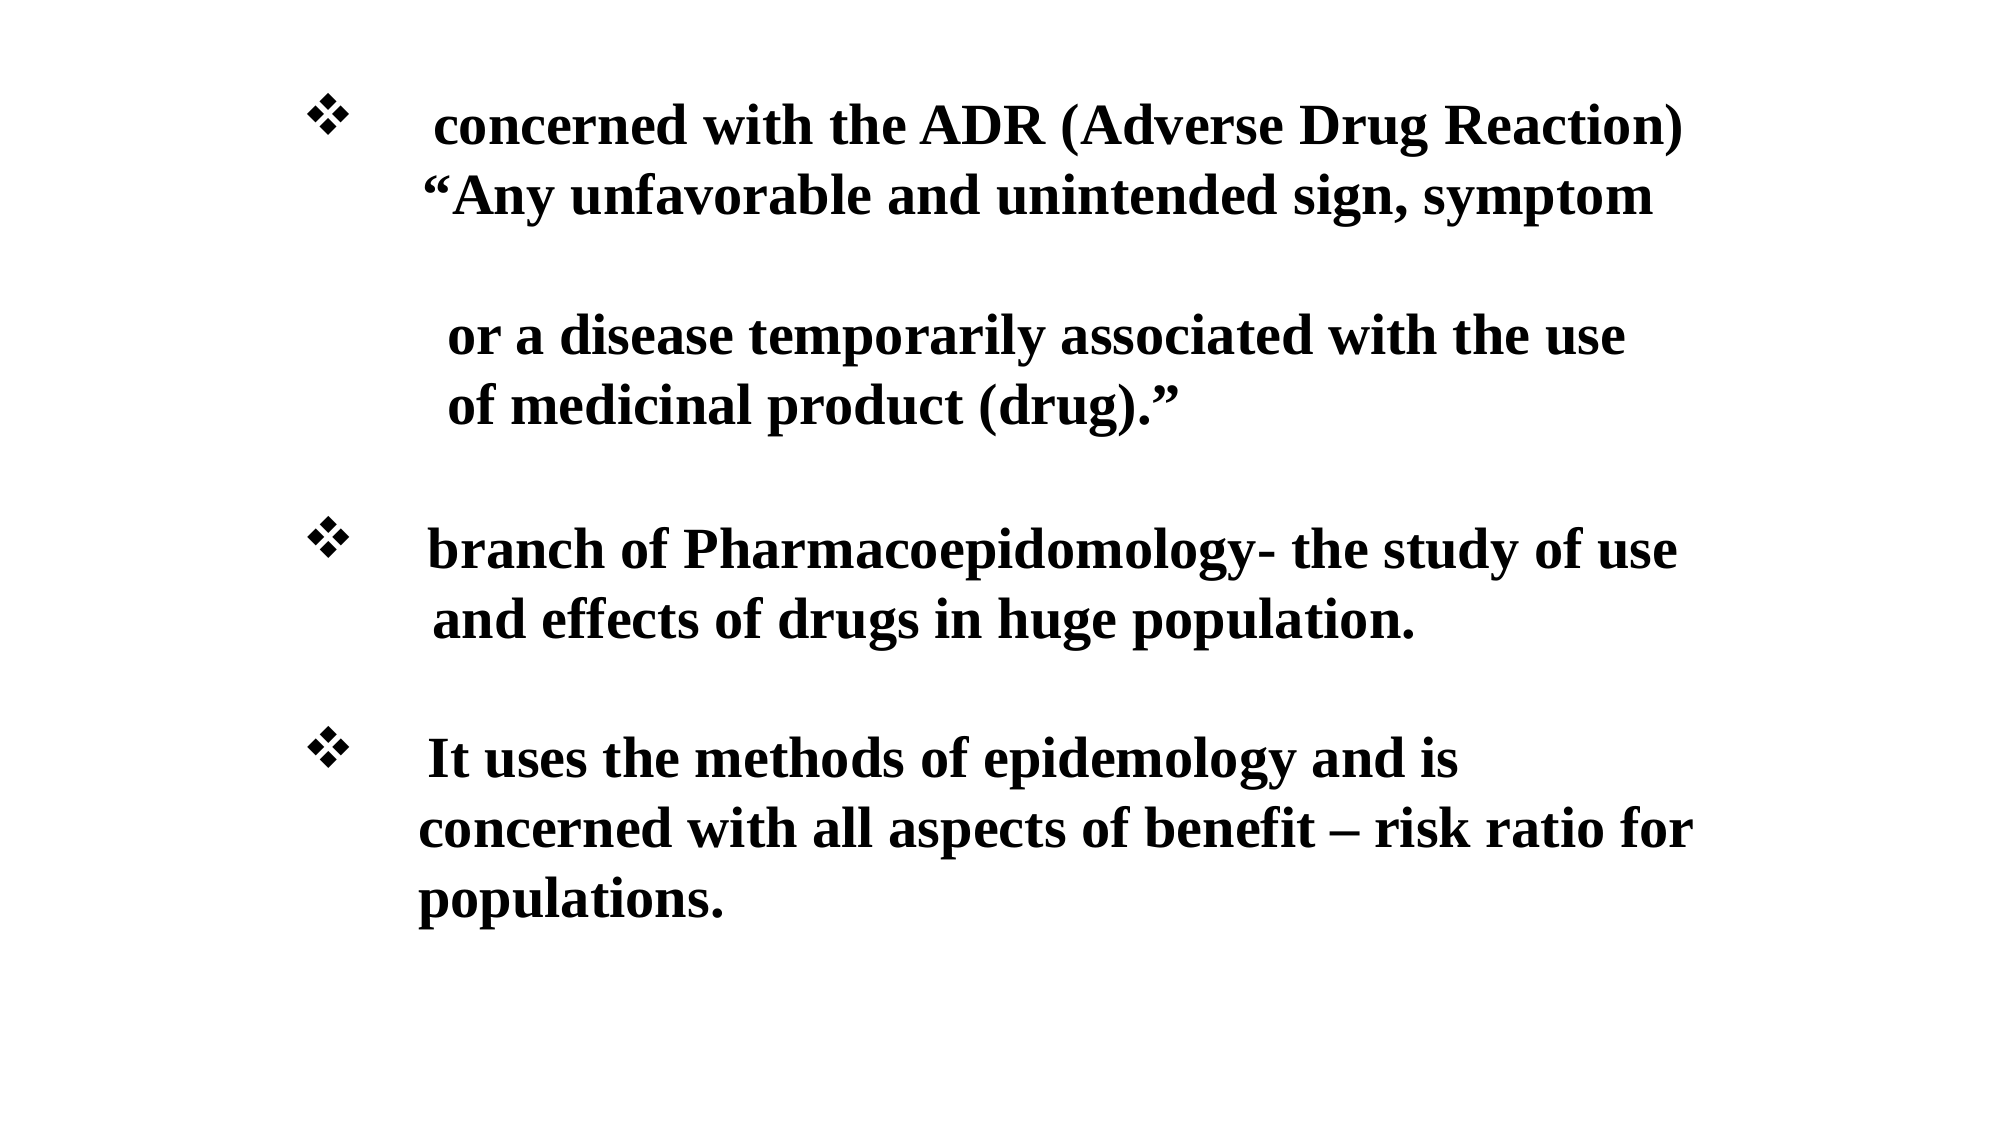

concerned with the ADR (Adverse Drug Reaction)
 “Any unfavorable and unintended sign, symptom
 or a disease temporarily associated with the use
 of medicinal product (drug).”
 branch of Pharmacoepidomology- the study of use
 and effects of drugs in huge population.
 It uses the methods of epidemology and is
 concerned with all aspects of benefit – risk ratio for
 populations.